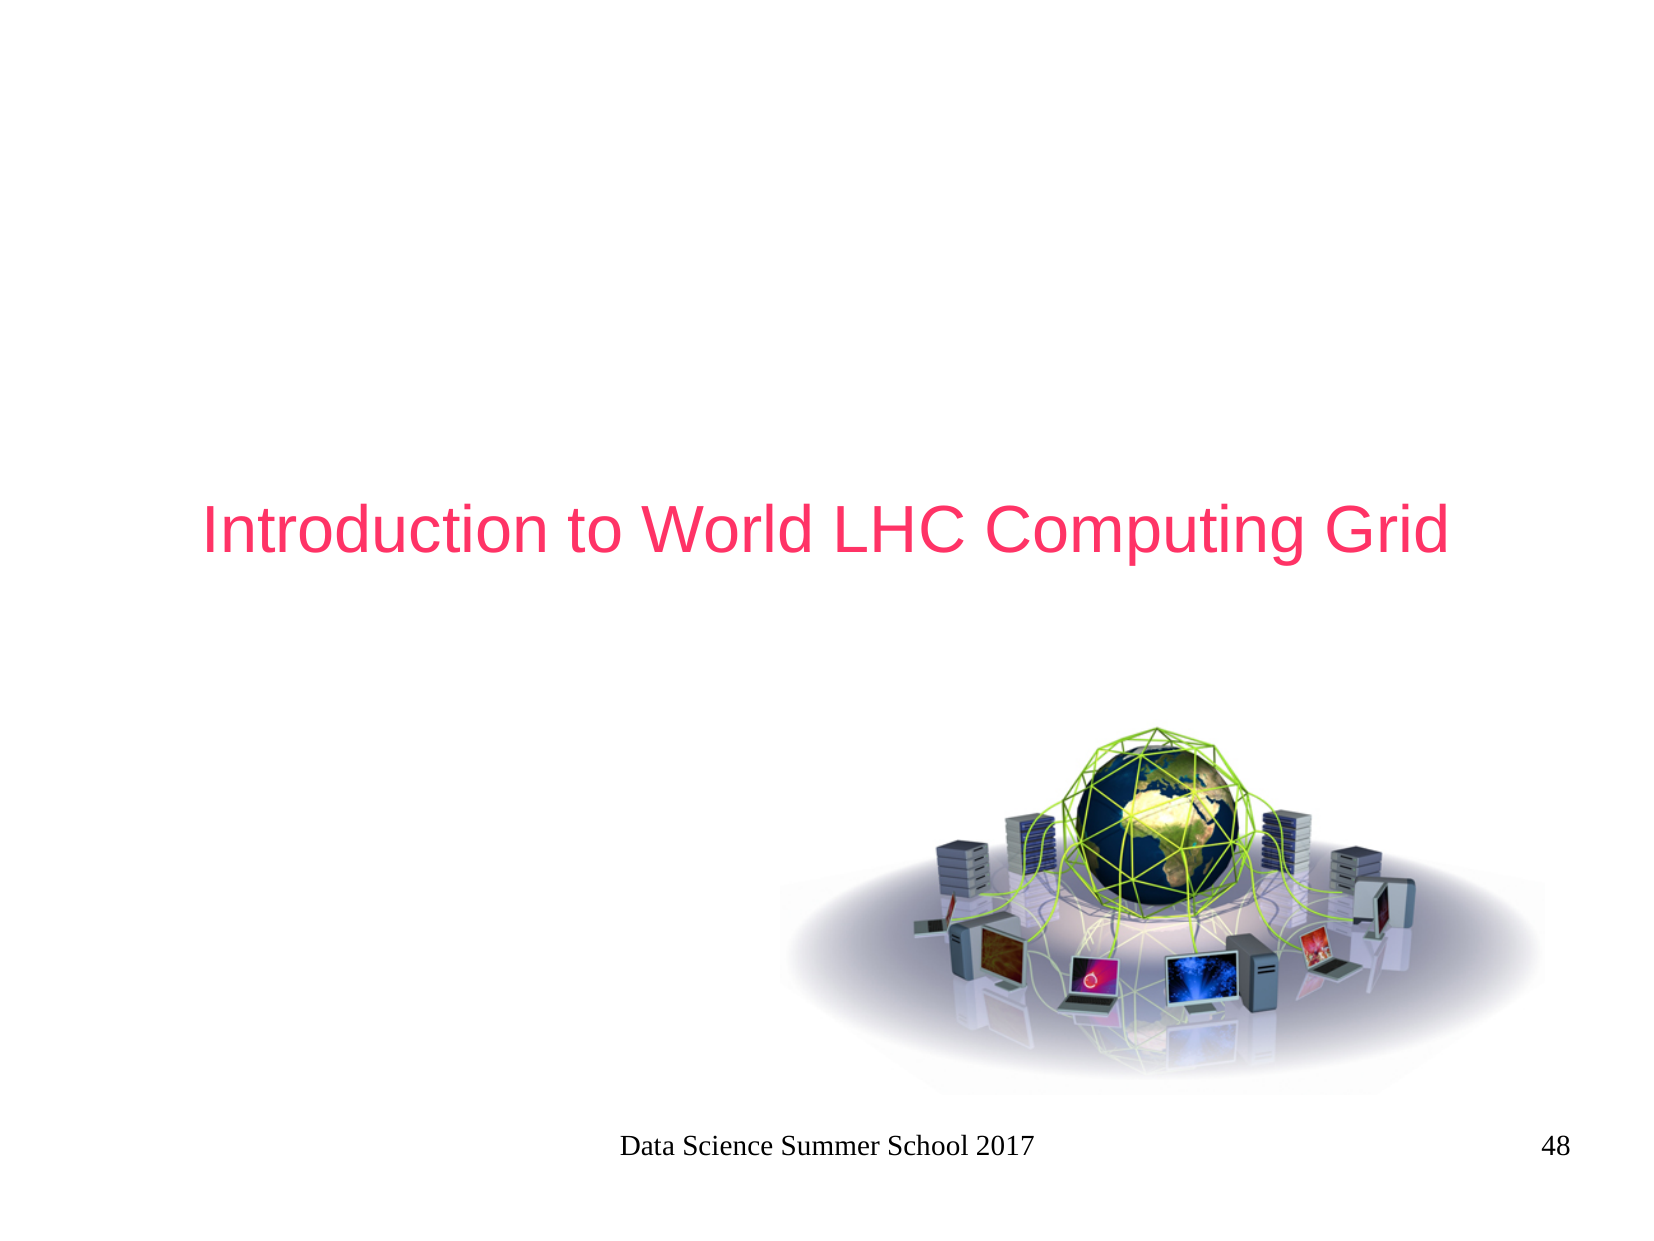

# Introduction to World LHC Computing Grid
Data Science Summer School 2017
48